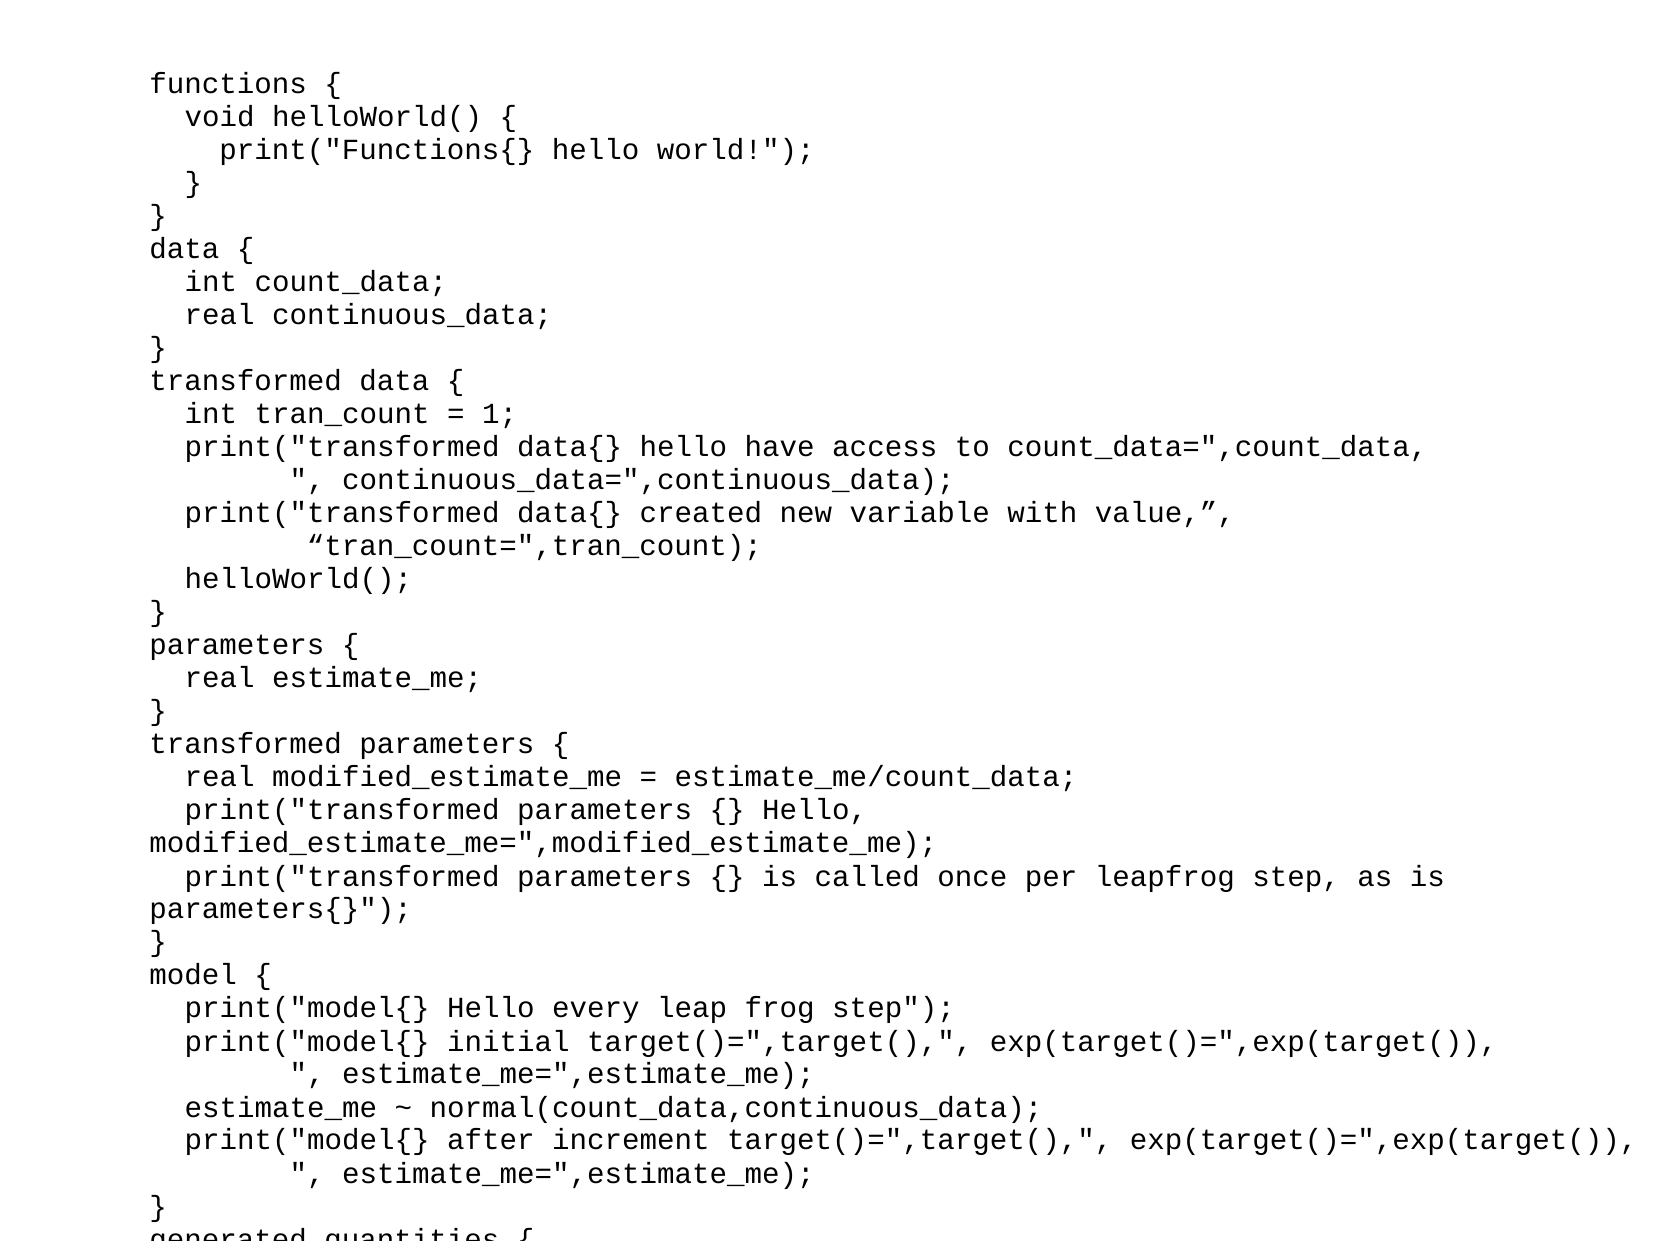

# functions {
 void helloWorld() {
 print("Functions{} hello world!");
 }
}
data {
 int count_data;
 real continuous_data;
}
transformed data {
 int tran_count = 1;
 print("transformed data{} hello have access to count_data=",count_data,
 ", continuous_data=",continuous_data);
 print("transformed data{} created new variable with value,”,
 “tran_count=",tran_count);
 helloWorld();
}
parameters {
 real estimate_me;
}
transformed parameters {
 real modified_estimate_me = estimate_me/count_data;
 print("transformed parameters {} Hello, modified_estimate_me=",modified_estimate_me);
 print("transformed parameters {} is called once per leapfrog step, as is parameters{}");
}
model {
 print("model{} Hello every leap frog step");
 print("model{} initial target()=",target(),", exp(target()=",exp(target()),
 ", estimate_me=",estimate_me);
 estimate_me ~ normal(count_data,continuous_data);
 print("model{} after increment target()=",target(),", exp(target()=",exp(target()),
 ", estimate_me=",estimate_me);
}
generated quantities {
 real prediction = estimate_me * 5; //will be accumulated in fit object
 print("generated quantities {} Hello run once per sample");
}